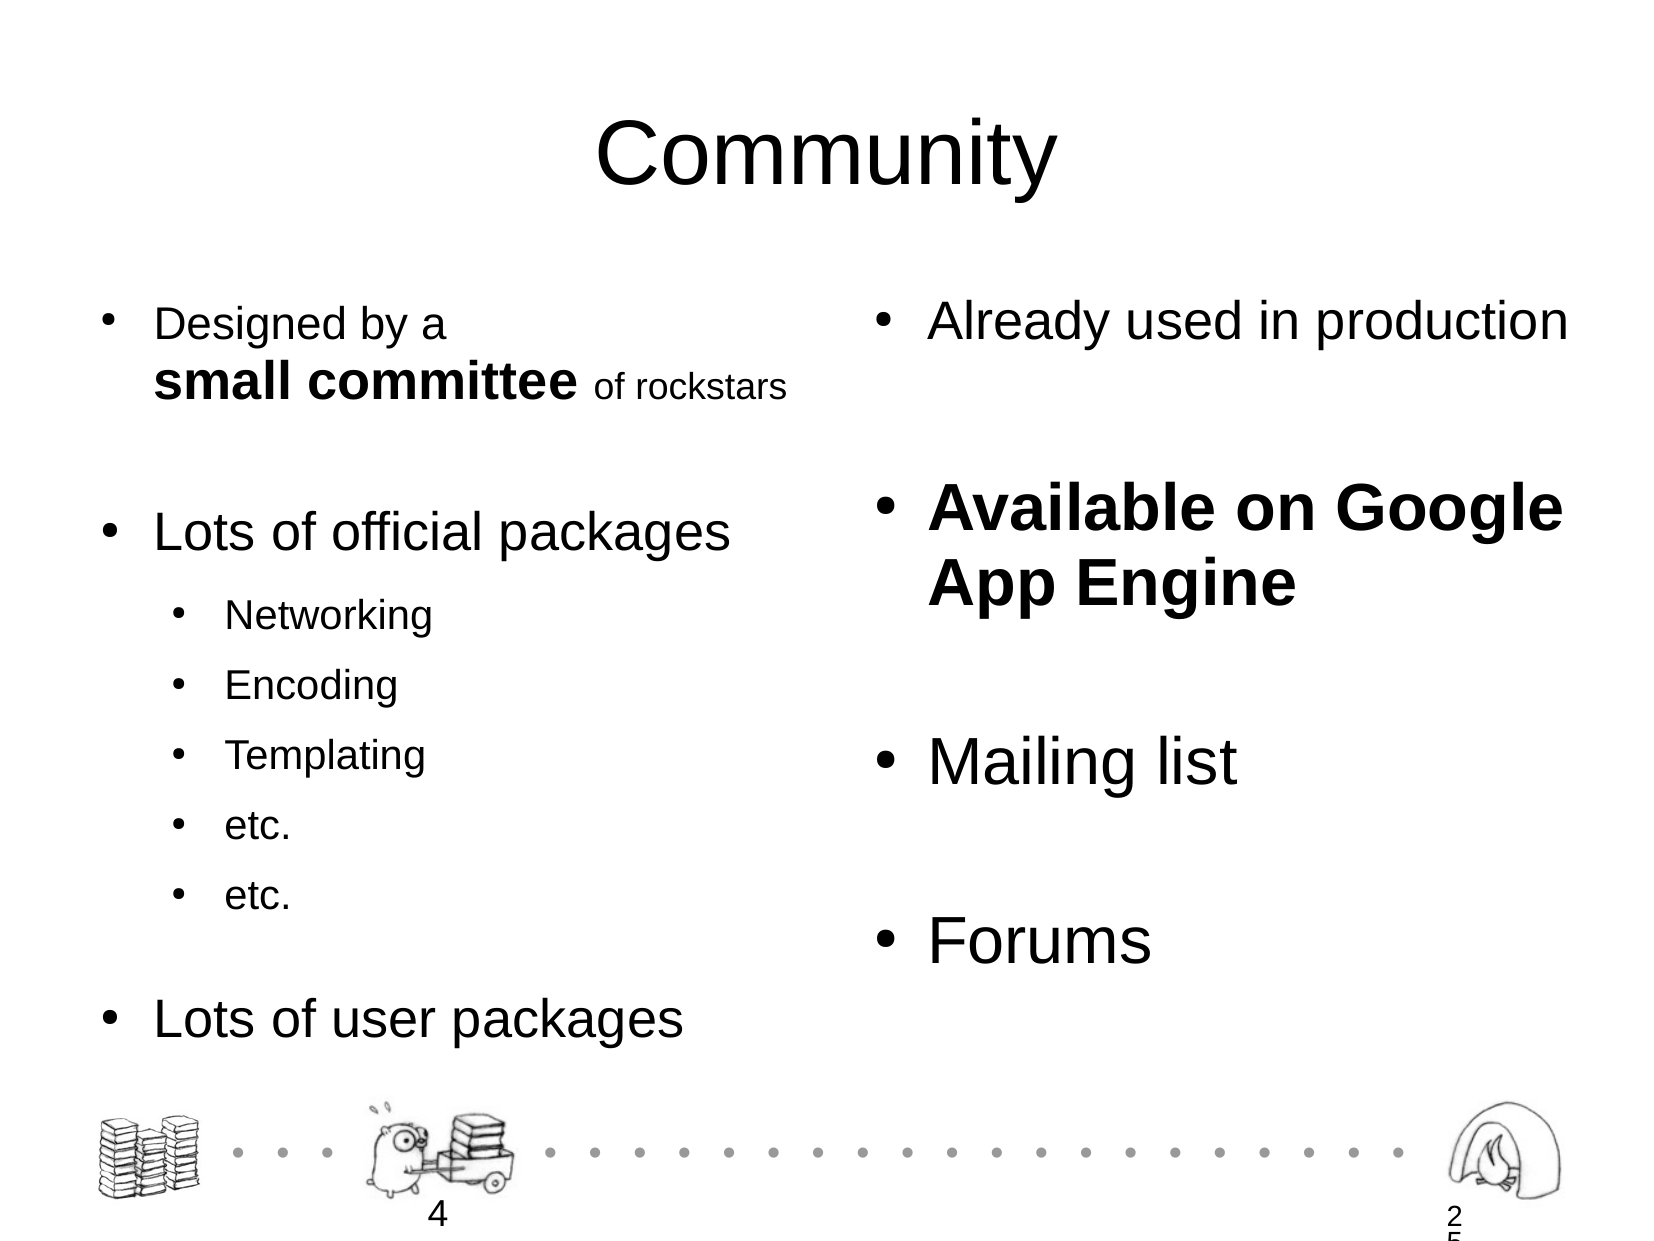

# Community
Designed by a
small committee of rockstars
Lots of official packages
Networking
Encoding
Templating
etc.
etc.
Lots of user packages
Already used in production
Available on Google App Engine
Mailing list
Forums